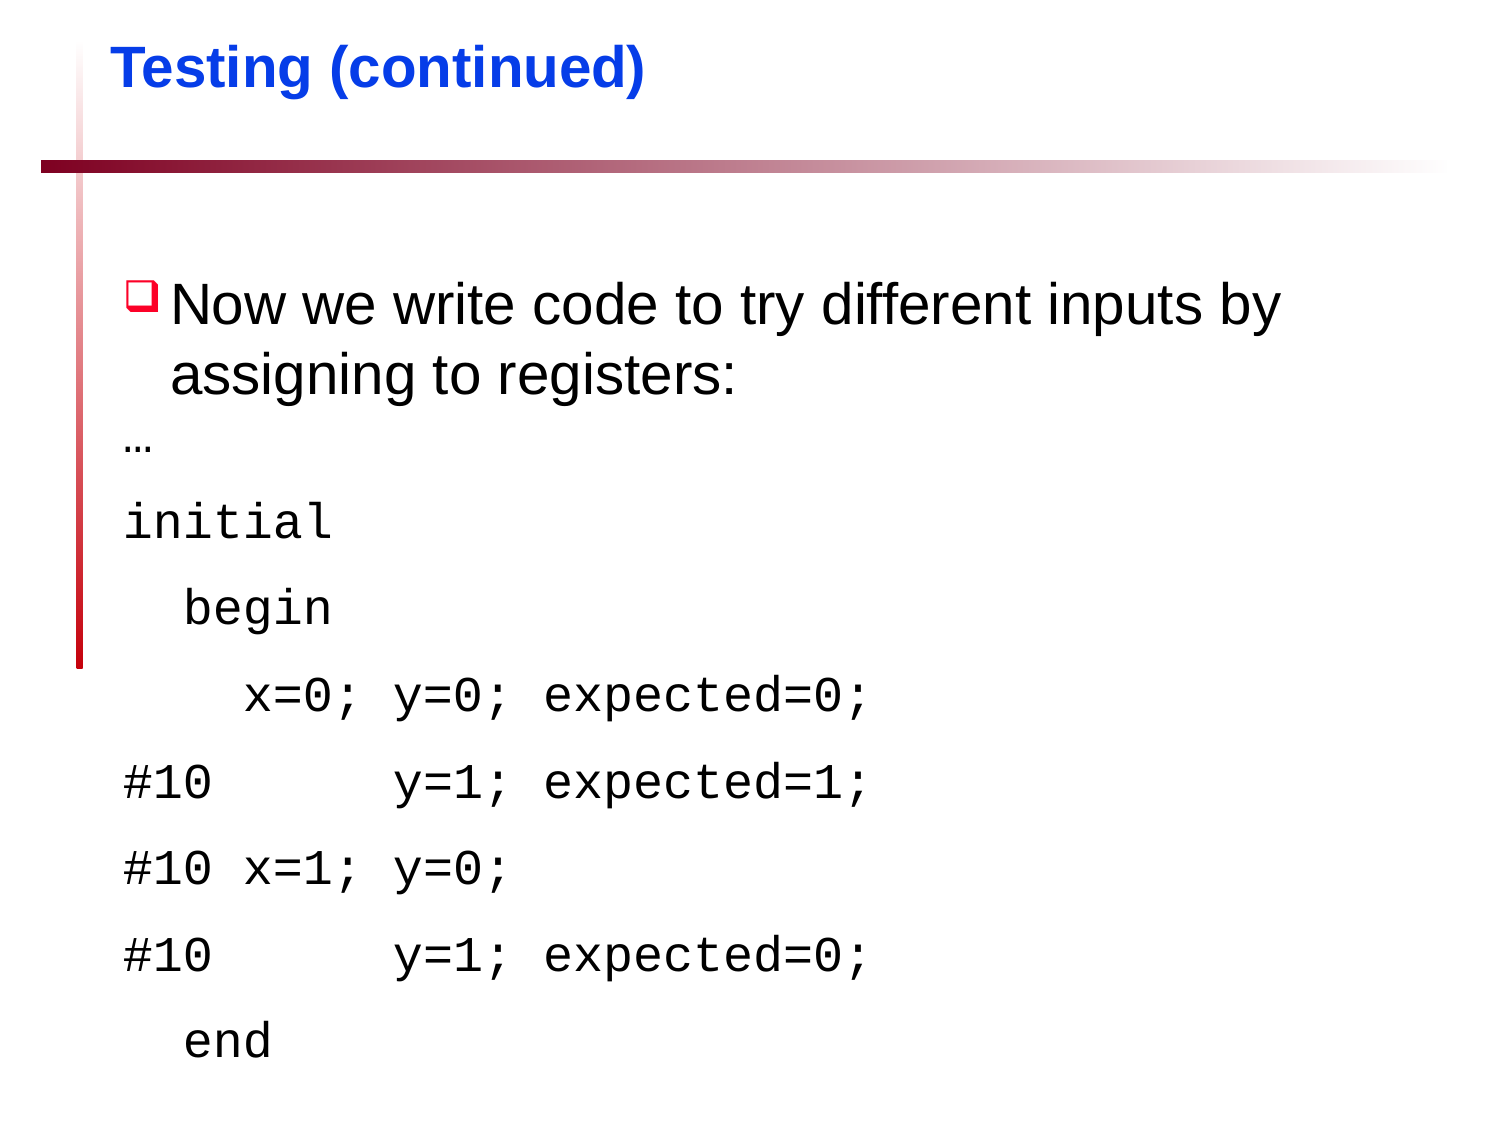

# Testing (continued)
Now we write code to try different inputs by assigning to registers:
…
initial
 begin
 x=0; y=0; expected=0;
#10 y=1; expected=1;
#10 x=1; y=0;
#10 y=1; expected=0;
 end